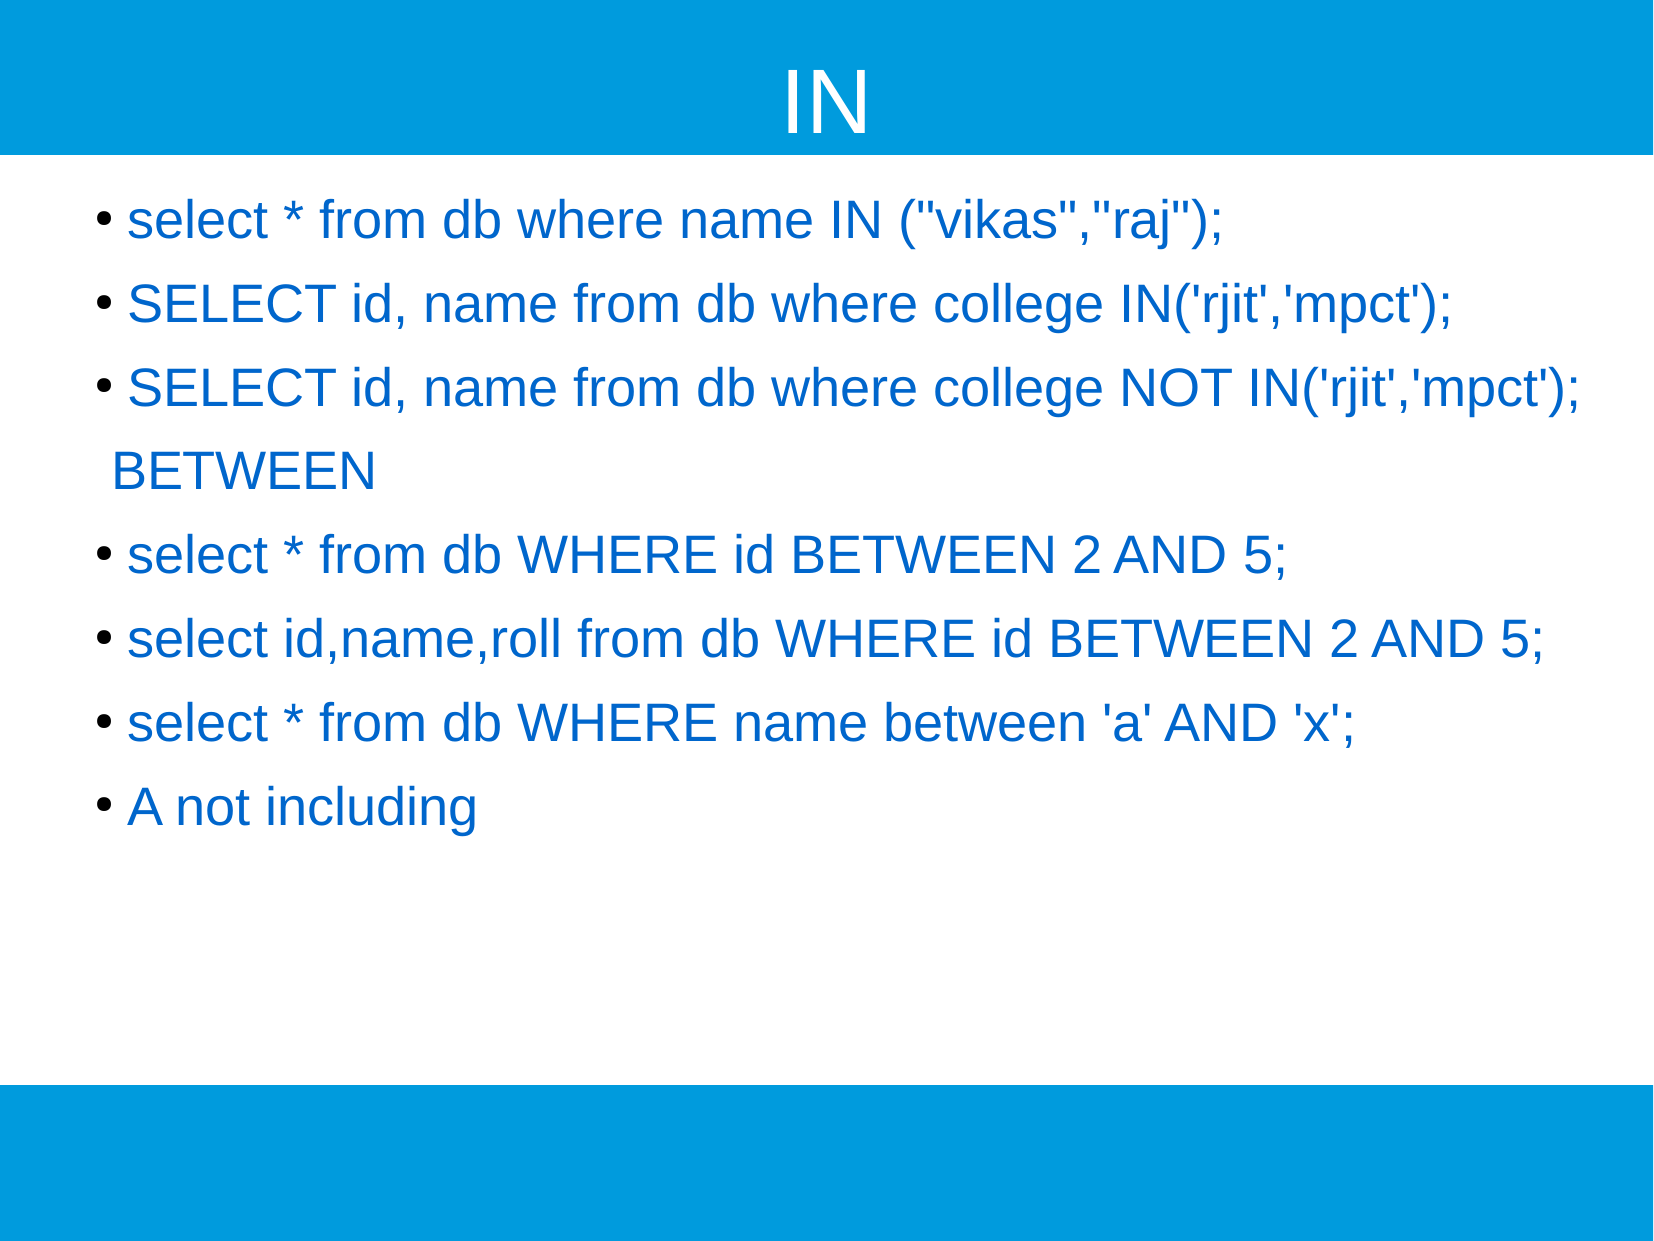

# IN
select * from db where name IN ("vikas","raj");
SELECT id, name from db where college IN('rjit','mpct');
SELECT id, name from db where college NOT IN('rjit','mpct');
BETWEEN
select * from db WHERE id BETWEEN 2 AND 5;
select id,name,roll from db WHERE id BETWEEN 2 AND 5;
select * from db WHERE name between 'a' AND 'x';
A not including